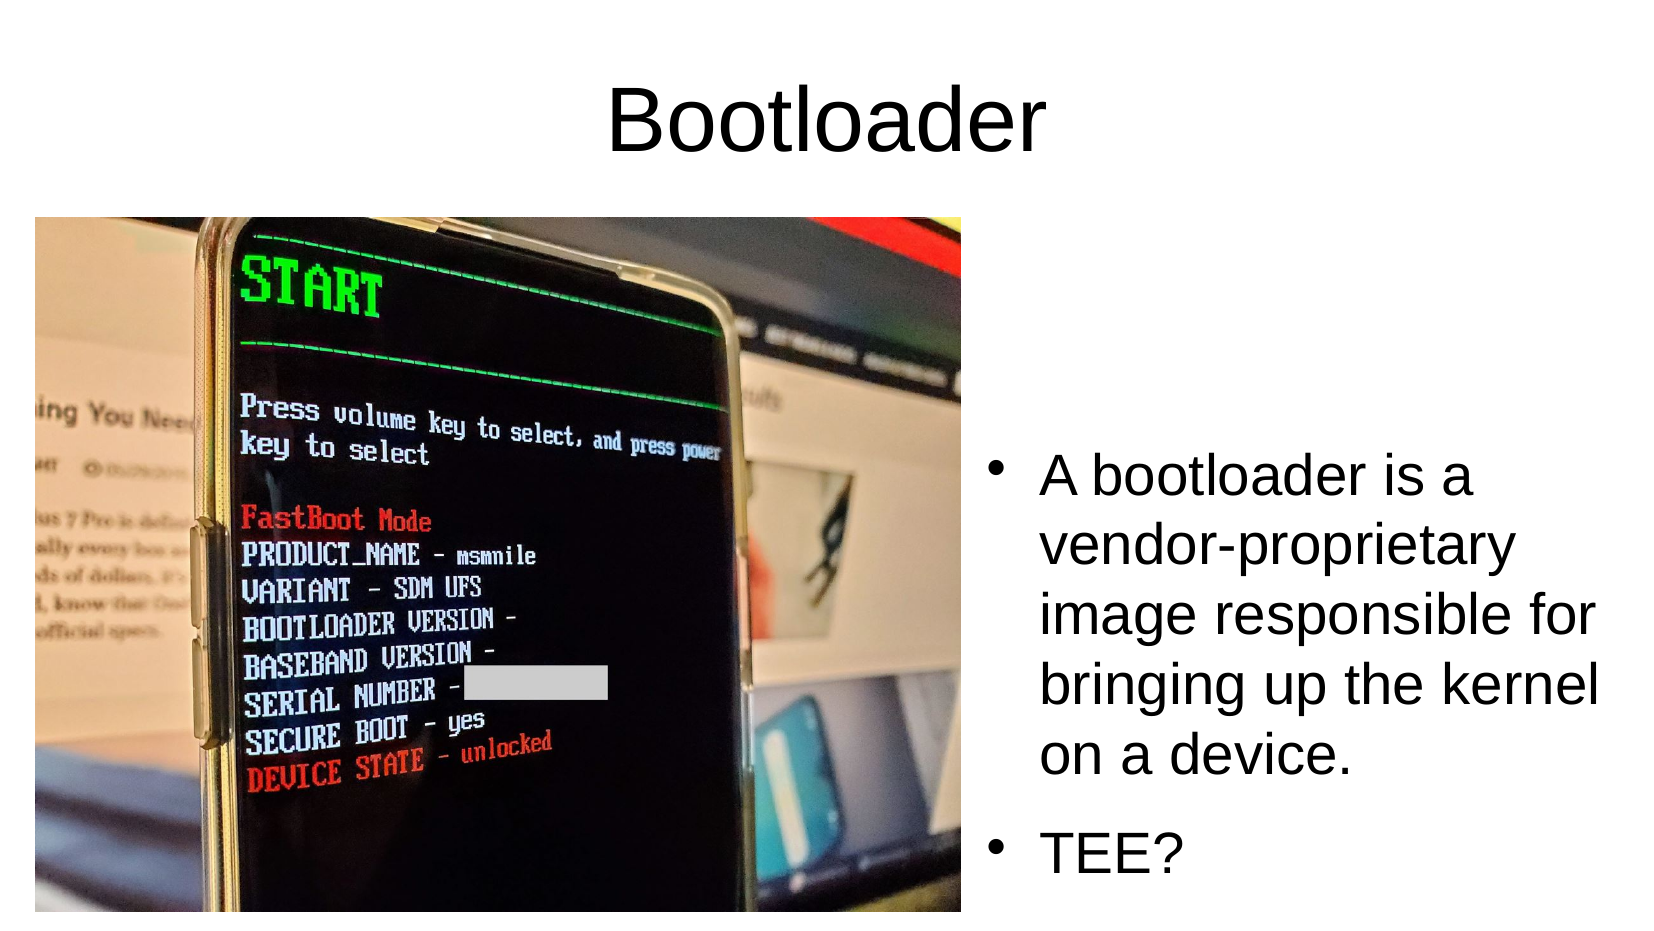

Bootloader
A bootloader is a vendor-proprietary image responsible for bringing up the kernel on a device.
TEE?